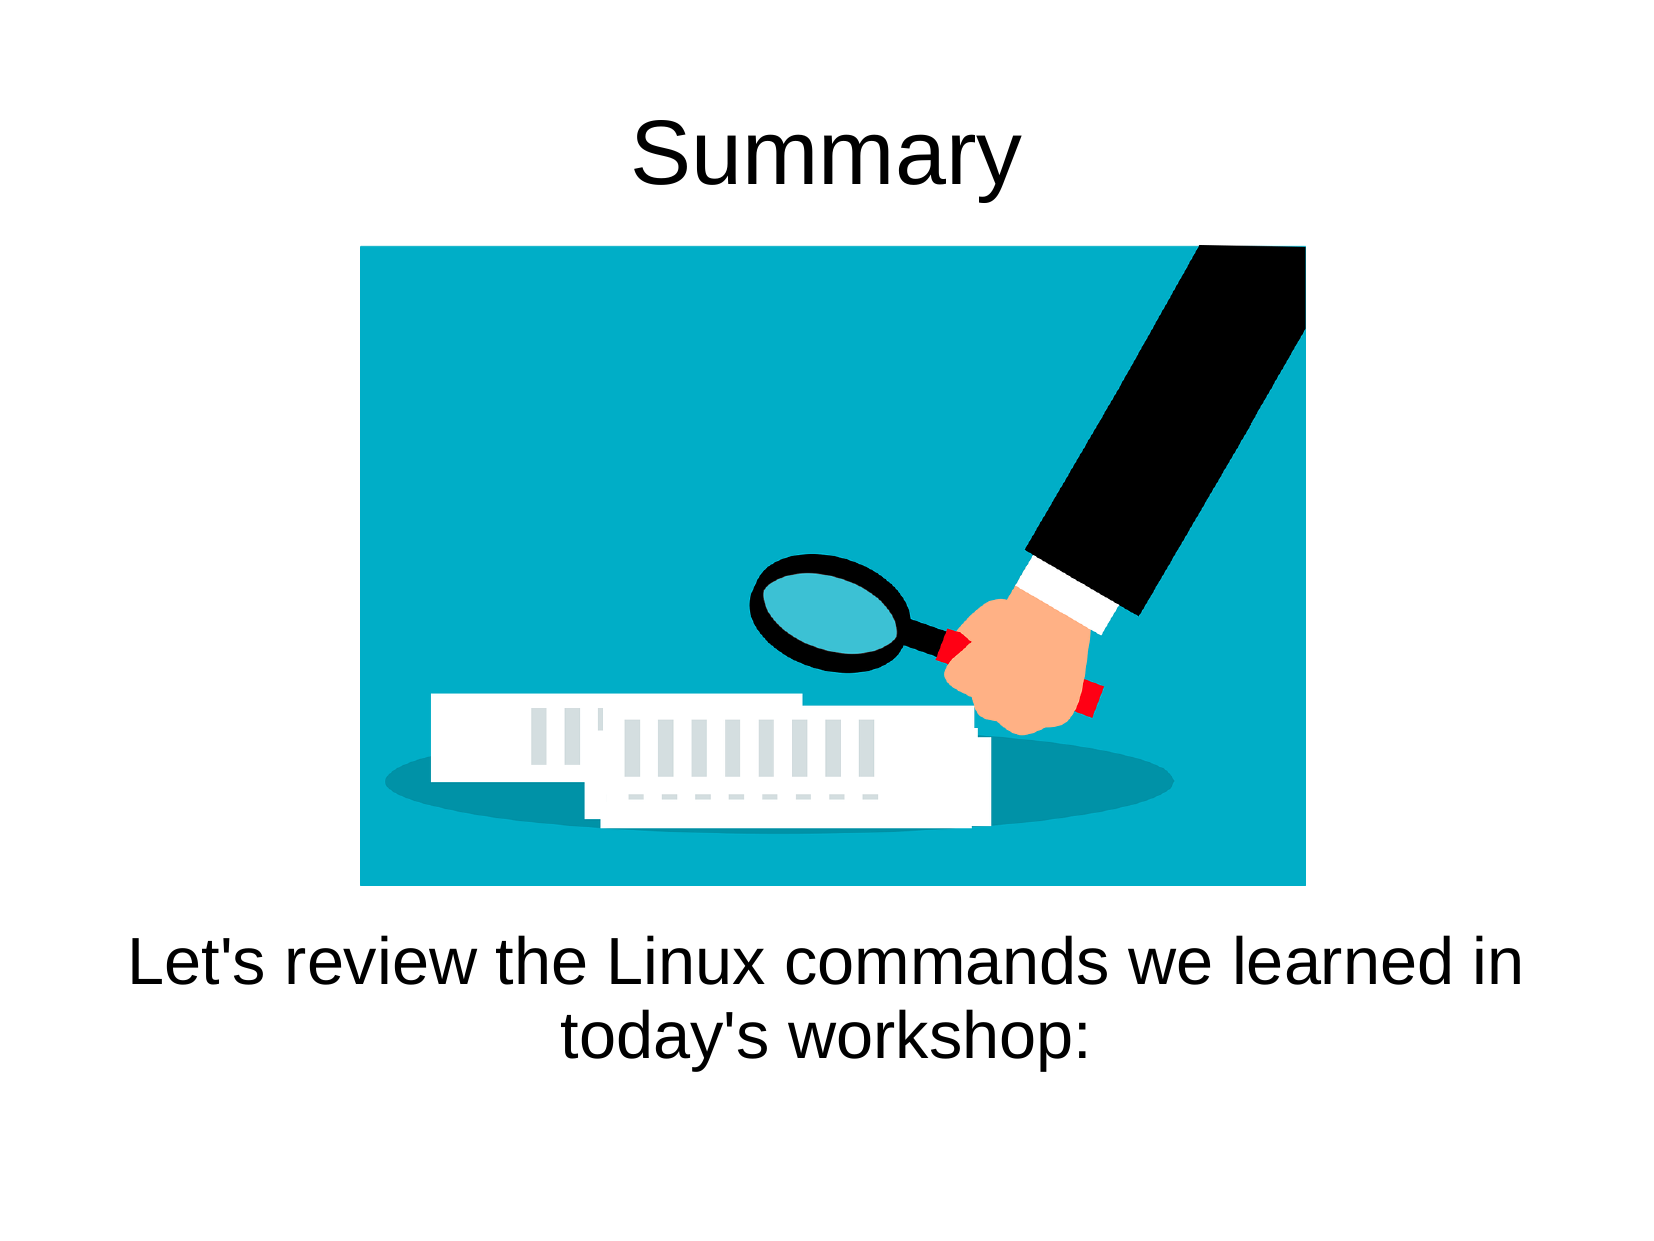

# Summary
Let's review the Linux commands we learned in today's workshop: